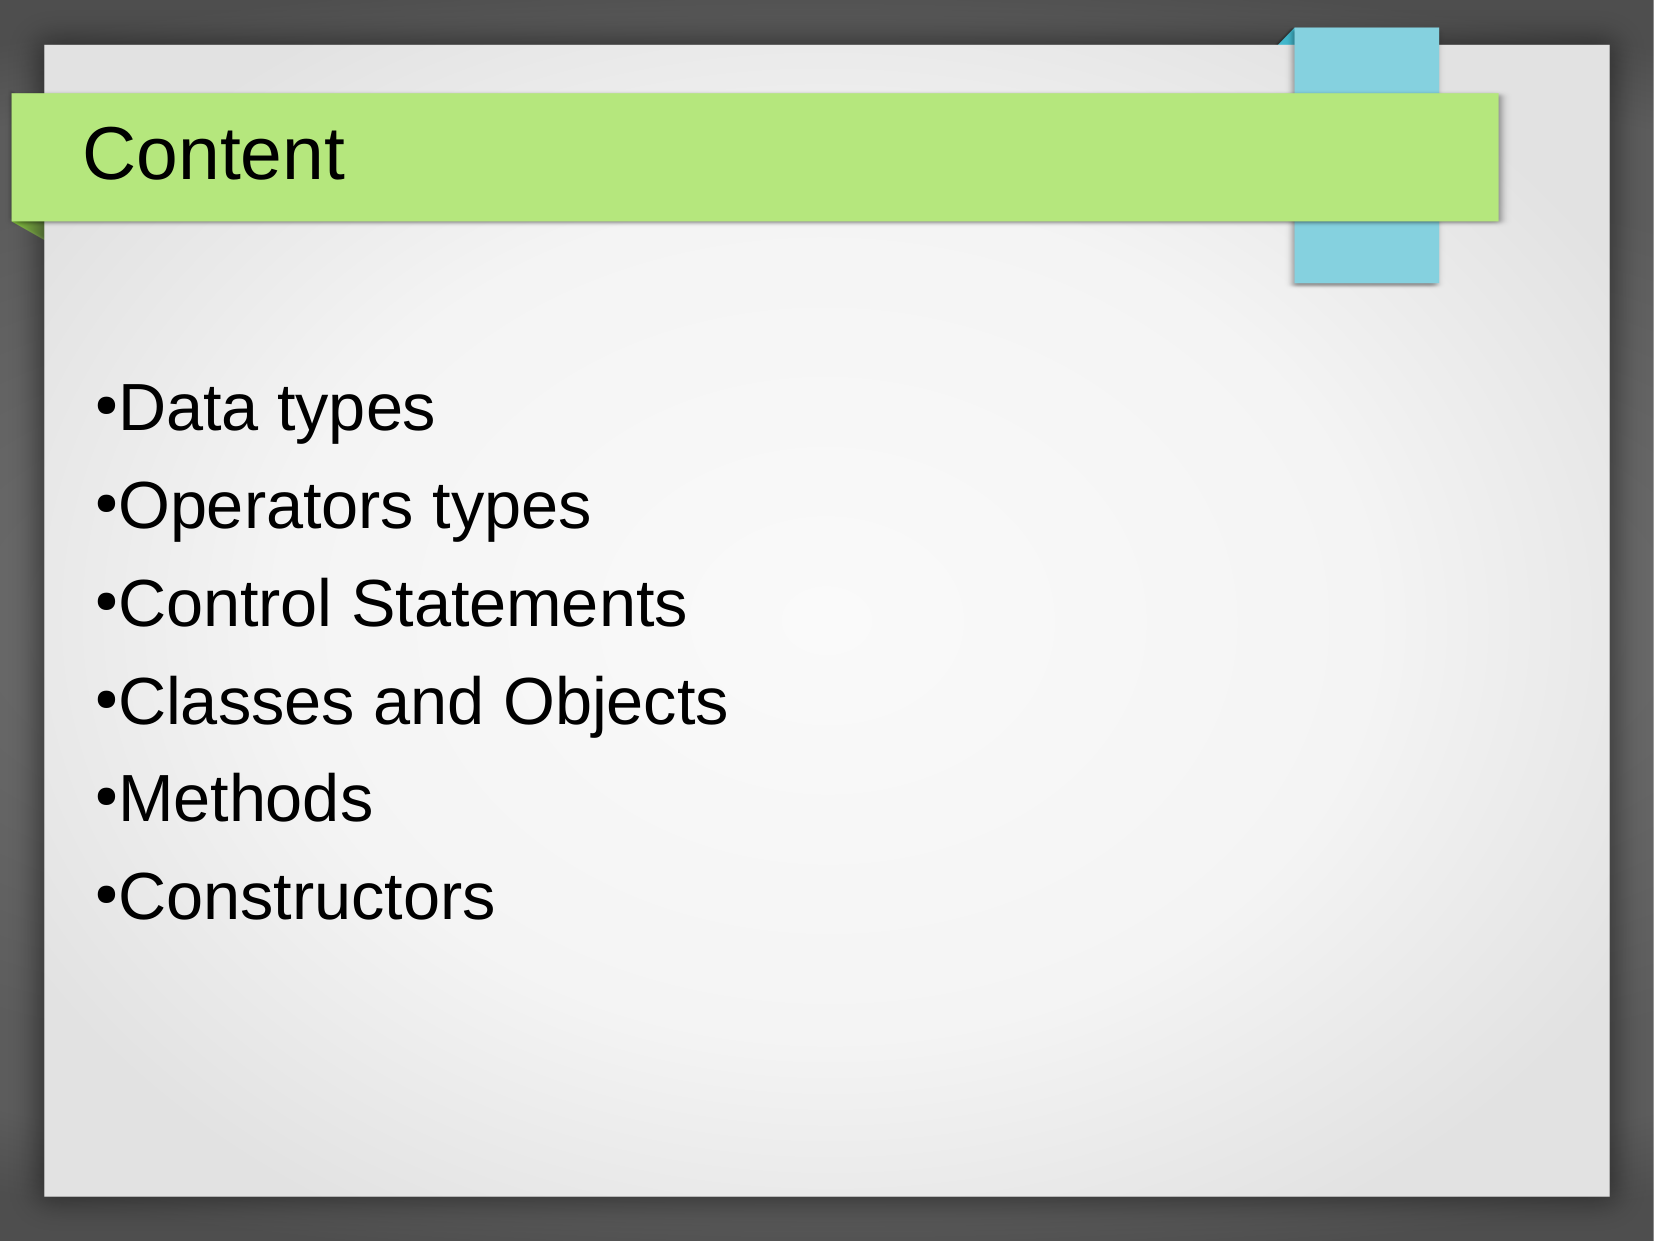

# Content
Data types
Operators types
Control Statements
Classes and Objects
Methods
Constructors